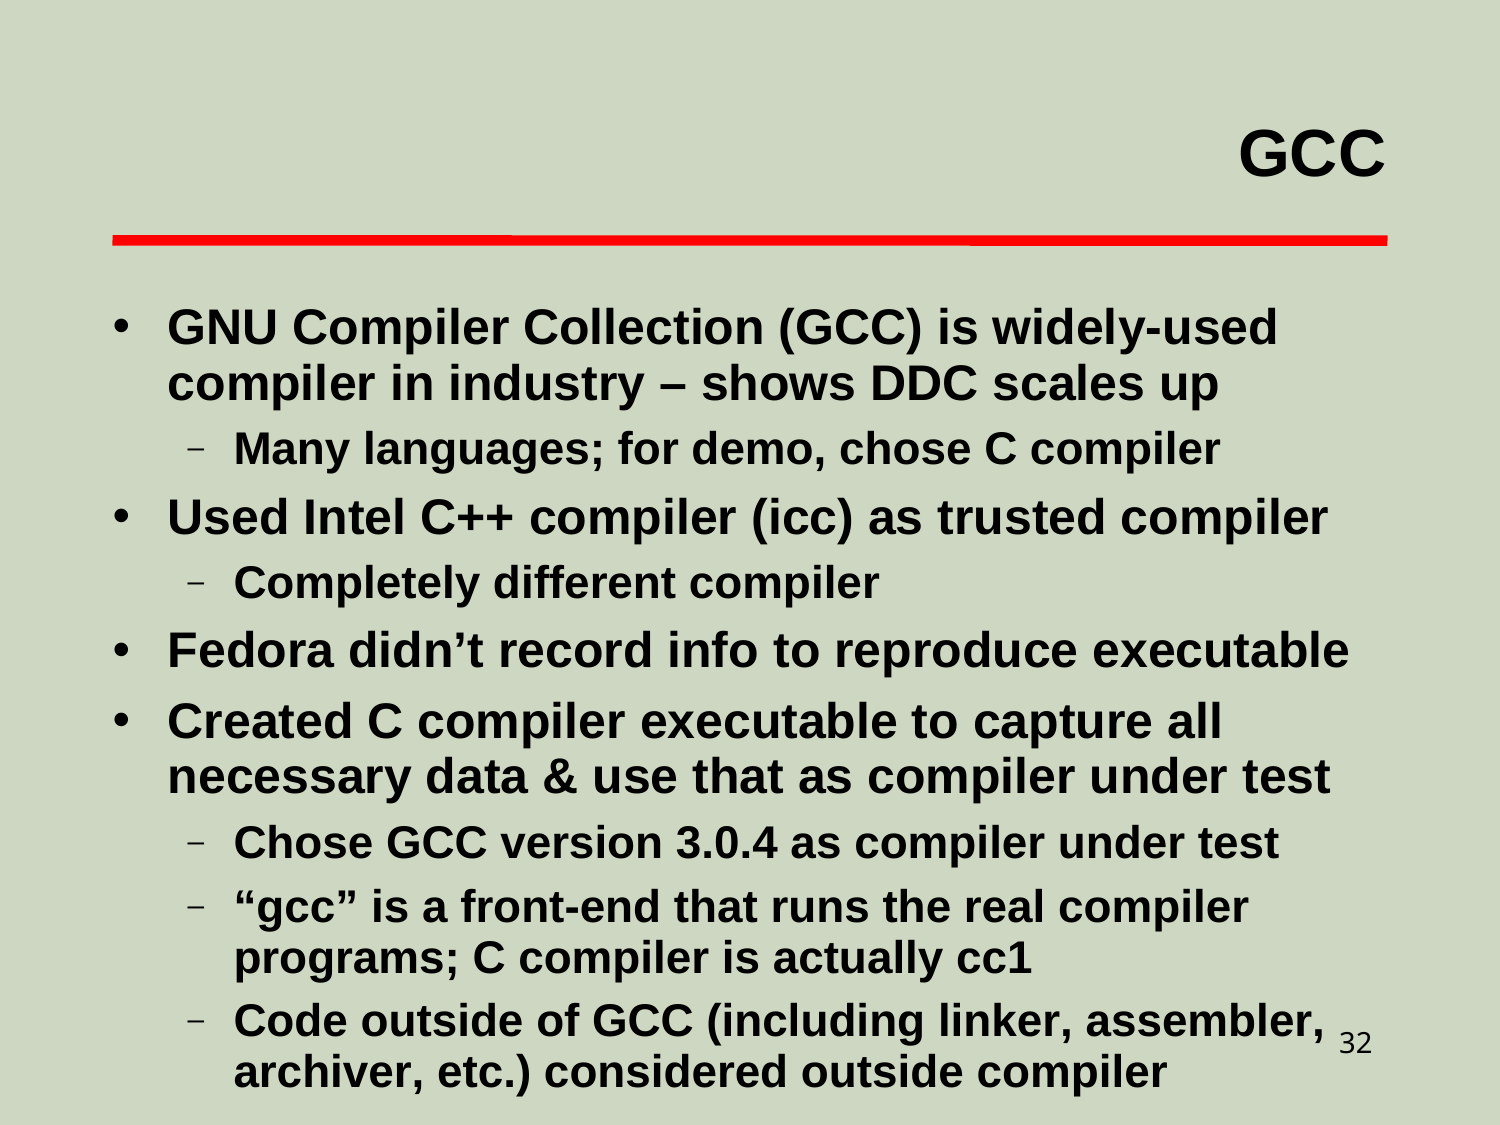

# GCC
GNU Compiler Collection (GCC) is widely-used compiler in industry – shows DDC scales up
Many languages; for demo, chose C compiler
Used Intel C++ compiler (icc) as trusted compiler
Completely different compiler
Fedora didn’t record info to reproduce executable
Created C compiler executable to capture all necessary data & use that as compiler under test
Chose GCC version 3.0.4 as compiler under test
“gcc” is a front-end that runs the real compiler programs; C compiler is actually cc1
Code outside of GCC (including linker, assembler, archiver, etc.) considered outside compiler